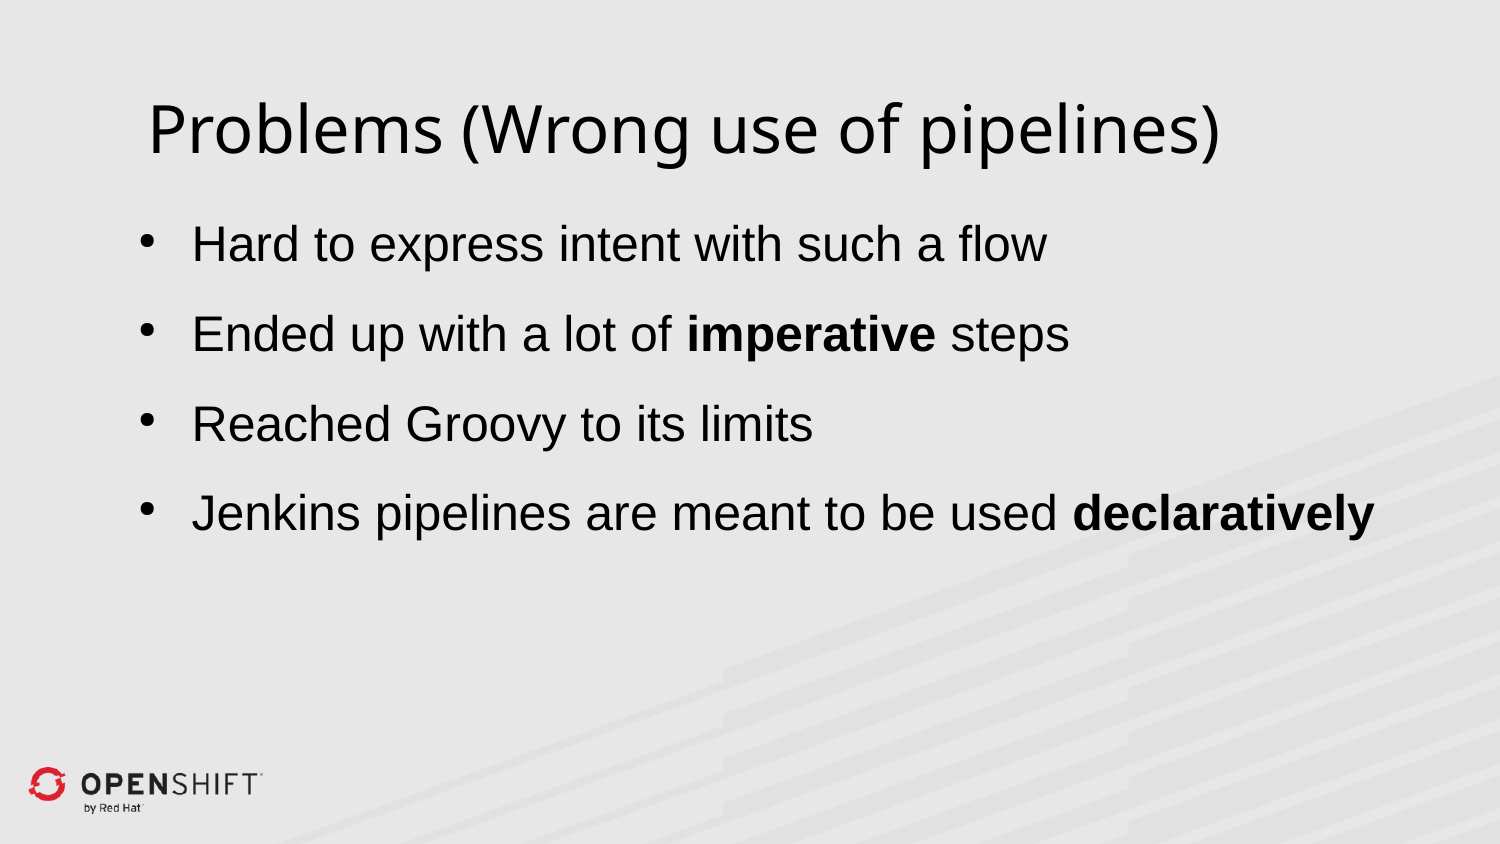

Problems (Wrong use of pipelines)
#
Hard to express intent with such a flow
Ended up with a lot of imperative steps
Reached Groovy to its limits
Jenkins pipelines are meant to be used declaratively